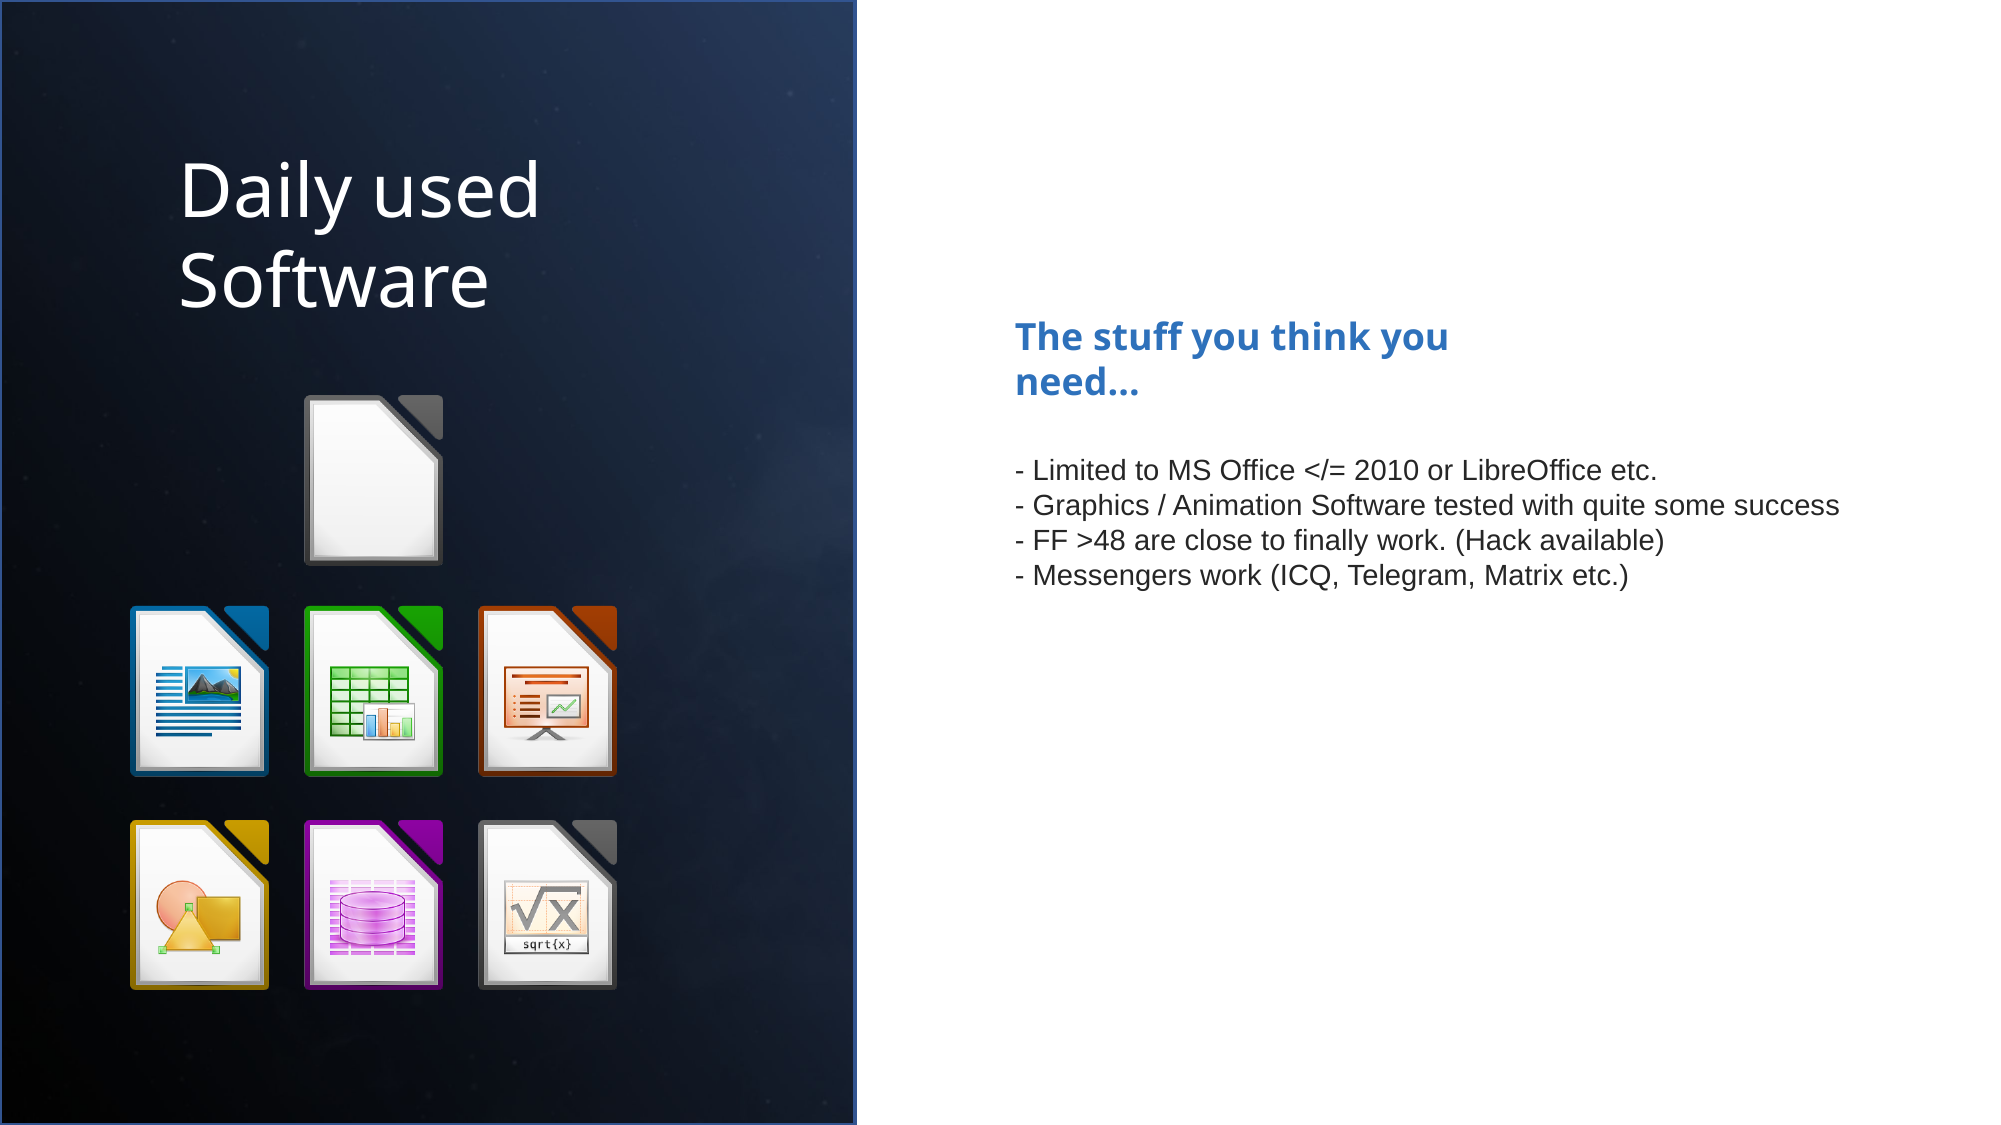

Daily used Software
The stuff you think you need...
- Limited to MS Office </= 2010 or LibreOffice etc.
- Graphics / Animation Software tested with quite some success
- FF >48 are close to finally work. (Hack available)
- Messengers work (ICQ, Telegram, Matrix etc.)